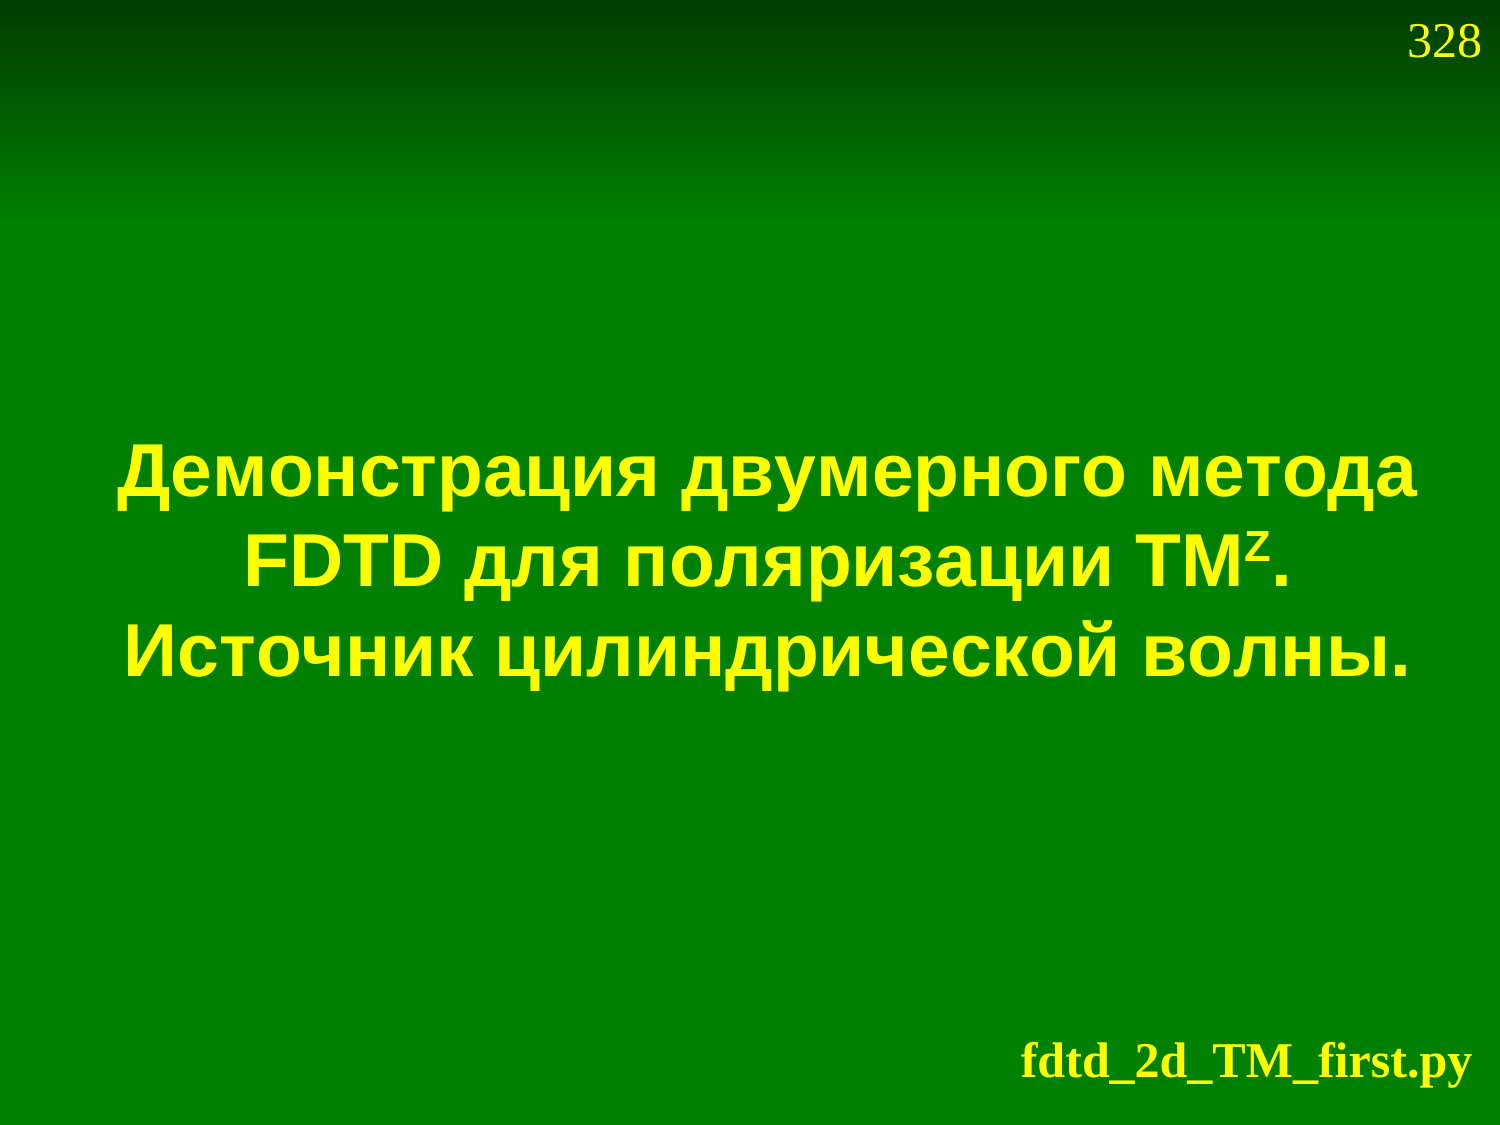

# Демонстрация двумерного метода FDTD для поляризации TMZ. Источник цилиндрической волны.
fdtd_2d_TM_first.py